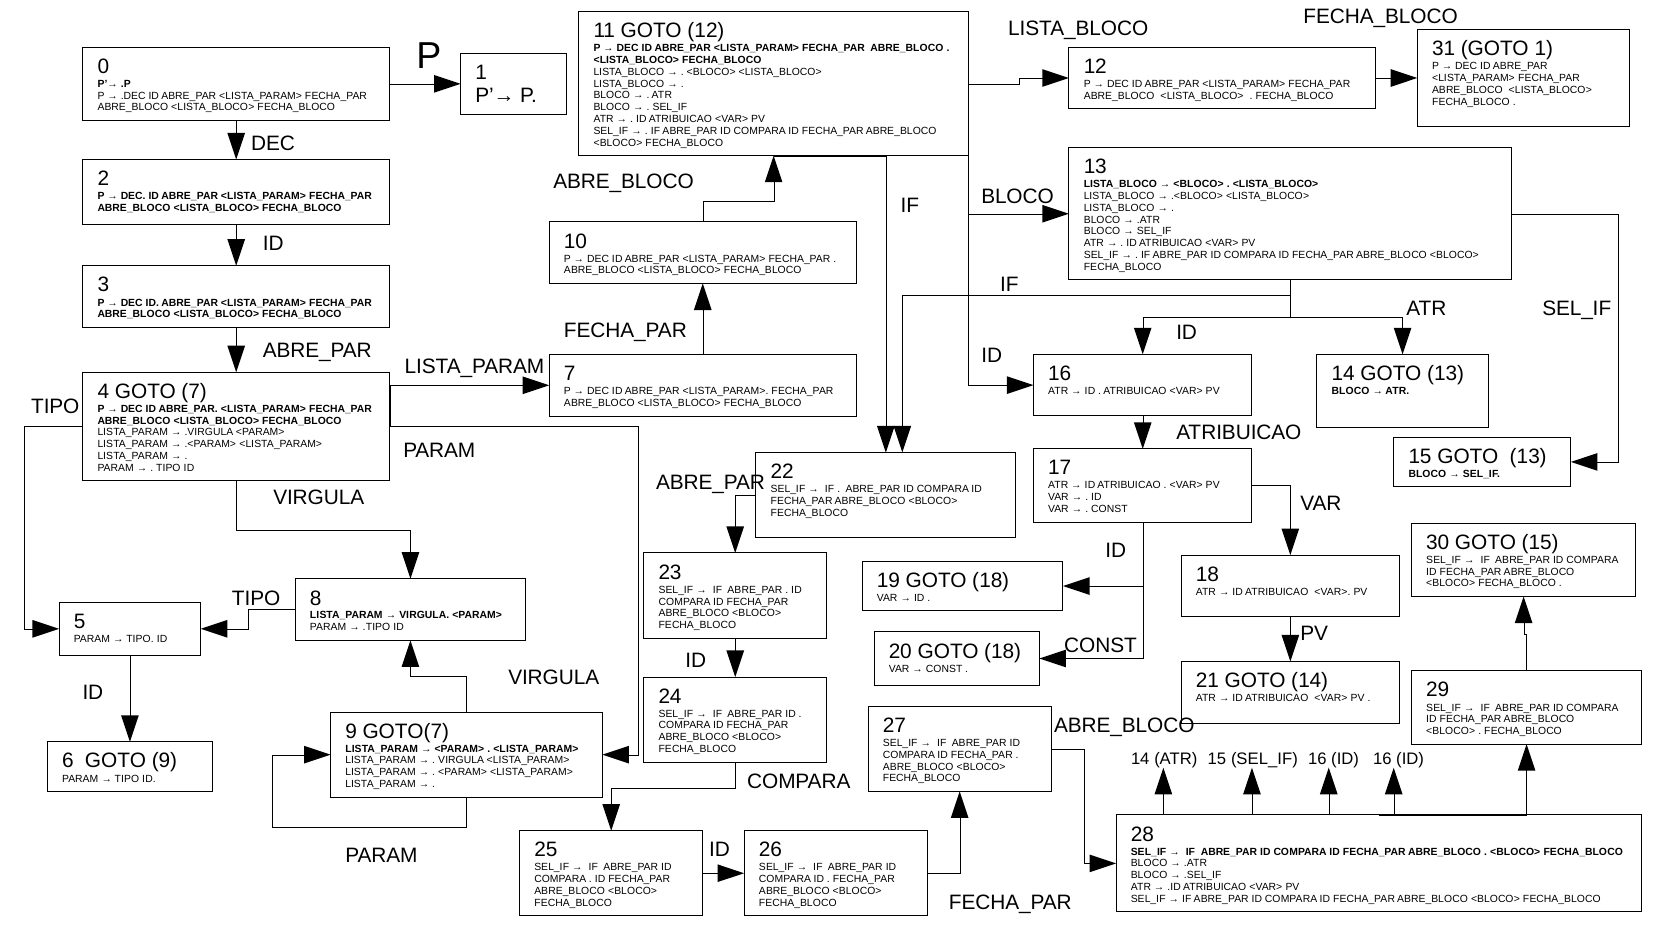

FECHA_BLOCO
LISTA_BLOCO
11 GOTO (12)
P → DEC ID ABRE_PAR <LISTA_PARAM> FECHA_PAR ABRE_BLOCO . <LISTA_BLOCO> FECHA_BLOCO
LISTA_BLOCO → . <BLOCO> <LISTA_BLOCO>
LISTA_BLOCO → .
BLOCO → . ATR
BLOCO → . SEL_IF
ATR → . ID ATRIBUICAO <VAR> PV
SEL_IF → . IF ABRE_PAR ID COMPARA ID FECHA_PAR ABRE_BLOCO <BLOCO> FECHA_BLOCO
P
31 (GOTO 1)
P → DEC ID ABRE_PAR <LISTA_PARAM> FECHA_PAR ABRE_BLOCO <LISTA_BLOCO> FECHA_BLOCO .
0
P’→ .P
P → .DEC ID ABRE_PAR <LISTA_PARAM> FECHA_PAR ABRE_BLOCO <LISTA_BLOCO> FECHA_BLOCO
12
P → DEC ID ABRE_PAR <LISTA_PARAM> FECHA_PAR ABRE_BLOCO <LISTA_BLOCO> . FECHA_BLOCO
1
P’→ P.
DEC
13
LISTA_BLOCO → <BLOCO> . <LISTA_BLOCO>
LISTA_BLOCO → .<BLOCO> <LISTA_BLOCO>
LISTA_BLOCO → .
BLOCO → .ATR
BLOCO → SEL_IF
ATR → . ID ATRIBUICAO <VAR> PV
SEL_IF → . IF ABRE_PAR ID COMPARA ID FECHA_PAR ABRE_BLOCO <BLOCO> FECHA_BLOCO
2
P → DEC. ID ABRE_PAR <LISTA_PARAM> FECHA_PAR ABRE_BLOCO <LISTA_BLOCO> FECHA_BLOCO
ABRE_BLOCO
BLOCO
IF
10
P → DEC ID ABRE_PAR <LISTA_PARAM> FECHA_PAR . ABRE_BLOCO <LISTA_BLOCO> FECHA_BLOCO
ID
3
P → DEC ID. ABRE_PAR <LISTA_PARAM> FECHA_PAR ABRE_BLOCO <LISTA_BLOCO> FECHA_BLOCO
IF
ATR
SEL_IF
FECHA_PAR
ID
ABRE_PAR
ID
LISTA_PARAM
16
ATR → ID . ATRIBUICAO <VAR> PV
14 GOTO (13)
BLOCO → ATR.
7
P → DEC ID ABRE_PAR <LISTA_PARAM>. FECHA_PAR ABRE_BLOCO <LISTA_BLOCO> FECHA_BLOCO
4 GOTO (7)
P → DEC ID ABRE_PAR. <LISTA_PARAM> FECHA_PAR ABRE_BLOCO <LISTA_BLOCO> FECHA_BLOCO
LISTA_PARAM → .VIRGULA <PARAM>
LISTA_PARAM → .<PARAM> <LISTA_PARAM>
LISTA_PARAM → .
PARAM → . TIPO ID
TIPO
ATRIBUICAO
PARAM
15 GOTO (13)
BLOCO → SEL_IF.
17
ATR → ID ATRIBUICAO . <VAR> PV
VAR → . ID
VAR → . CONST
22
SEL_IF → IF . ABRE_PAR ID COMPARA ID FECHA_PAR ABRE_BLOCO <BLOCO> FECHA_BLOCO
ABRE_PAR
VIRGULA
VAR
30 GOTO (15)
SEL_IF → IF ABRE_PAR ID COMPARA ID FECHA_PAR ABRE_BLOCO <BLOCO> FECHA_BLOCO .
ID
23
SEL_IF → IF ABRE_PAR . ID COMPARA ID FECHA_PAR ABRE_BLOCO <BLOCO> FECHA_BLOCO
18
ATR → ID ATRIBUICAO <VAR>. PV
19 GOTO (18)
VAR → ID .
TIPO
8
LISTA_PARAM → VIRGULA. <PARAM>
PARAM → .TIPO ID
5
PARAM → TIPO. ID
PV
CONST
20 GOTO (18)
VAR → CONST .
ID
VIRGULA
21 GOTO (14)
ATR → ID ATRIBUICAO <VAR> PV .
29
SEL_IF → IF ABRE_PAR ID COMPARA ID FECHA_PAR ABRE_BLOCO <BLOCO> . FECHA_BLOCO
ID
24
SEL_IF → IF ABRE_PAR ID . COMPARA ID FECHA_PAR ABRE_BLOCO <BLOCO> FECHA_BLOCO
ABRE_BLOCO
27
SEL_IF → IF ABRE_PAR ID COMPARA ID FECHA_PAR . ABRE_BLOCO <BLOCO> FECHA_BLOCO
9 GOTO(7)
LISTA_PARAM → <PARAM> . <LISTA_PARAM>
LISTA_PARAM → . VIRGULA <LISTA_PARAM>
LISTA_PARAM → . <PARAM> <LISTA_PARAM>
LISTA_PARAM → .
14 (ATR)
15 (SEL_IF)
16 (ID)
16 (ID)
6 GOTO (9)
PARAM → TIPO ID.
COMPARA
28
SEL_IF → IF ABRE_PAR ID COMPARA ID FECHA_PAR ABRE_BLOCO . <BLOCO> FECHA_BLOCO
BLOCO → .ATR
BLOCO → .SEL_IF
ATR → .ID ATRIBUICAO <VAR> PV
SEL_IF → IF ABRE_PAR ID COMPARA ID FECHA_PAR ABRE_BLOCO <BLOCO> FECHA_BLOCO
ID
25
SEL_IF → IF ABRE_PAR ID COMPARA . ID FECHA_PAR ABRE_BLOCO <BLOCO> FECHA_BLOCO
26
SEL_IF → IF ABRE_PAR ID COMPARA ID . FECHA_PAR ABRE_BLOCO <BLOCO> FECHA_BLOCO
PARAM
FECHA_PAR